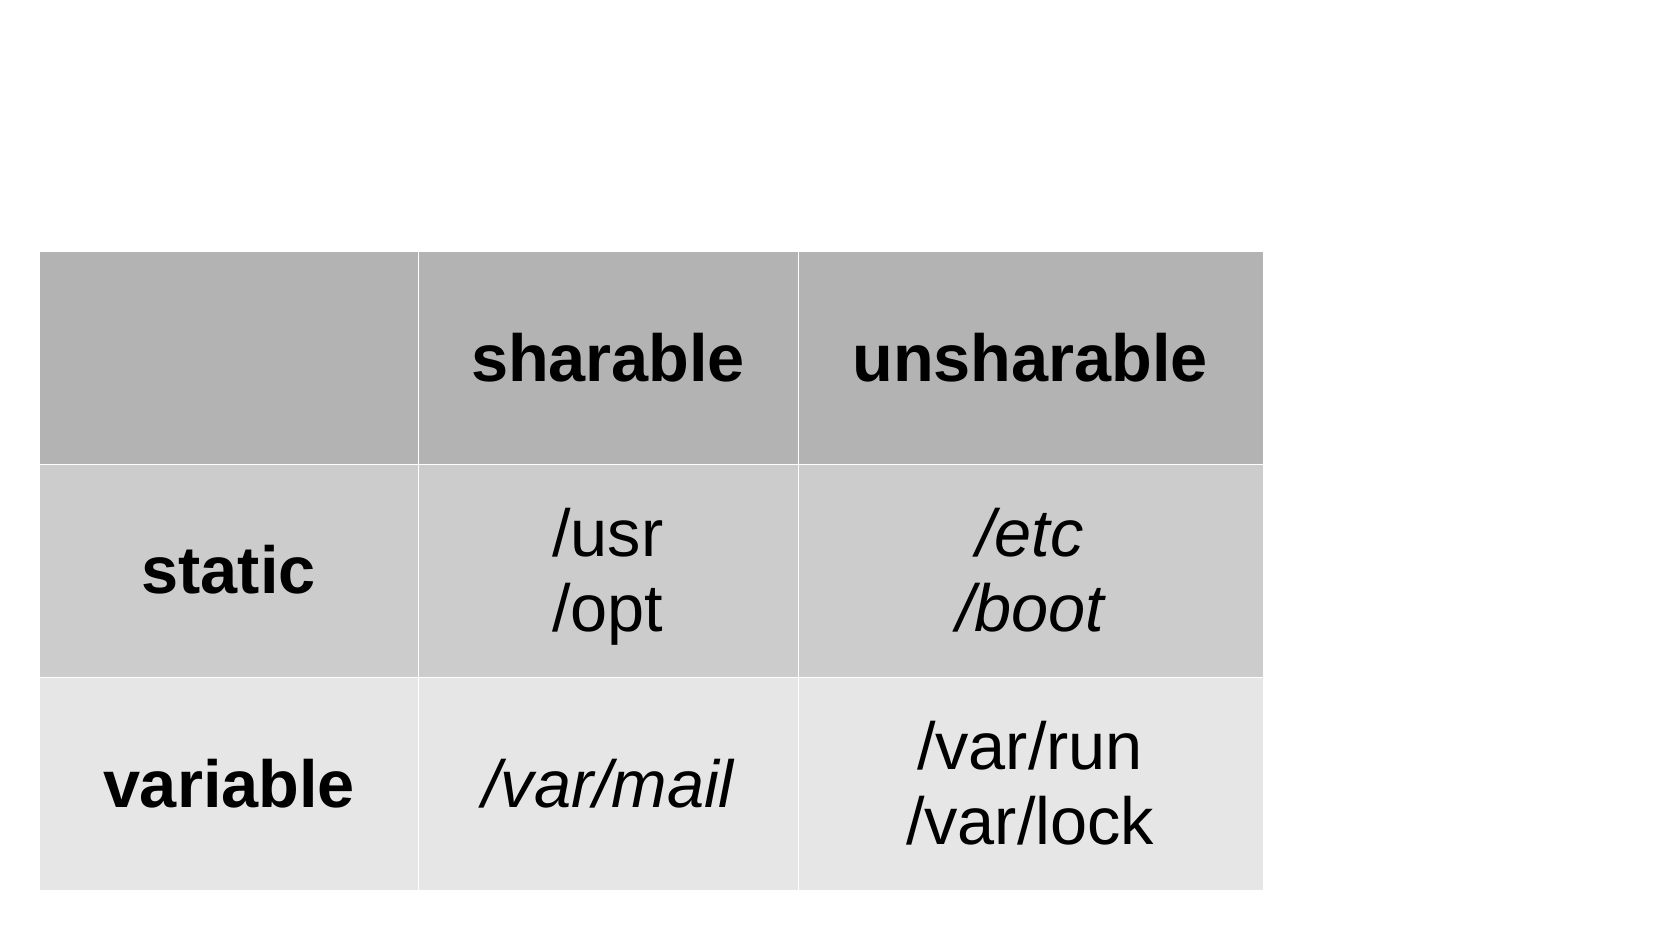

| | sharable | unsharable |
| --- | --- | --- |
| static | /usr /opt | /etc /boot |
| variable | /var/mail | /var/run /var/lock |